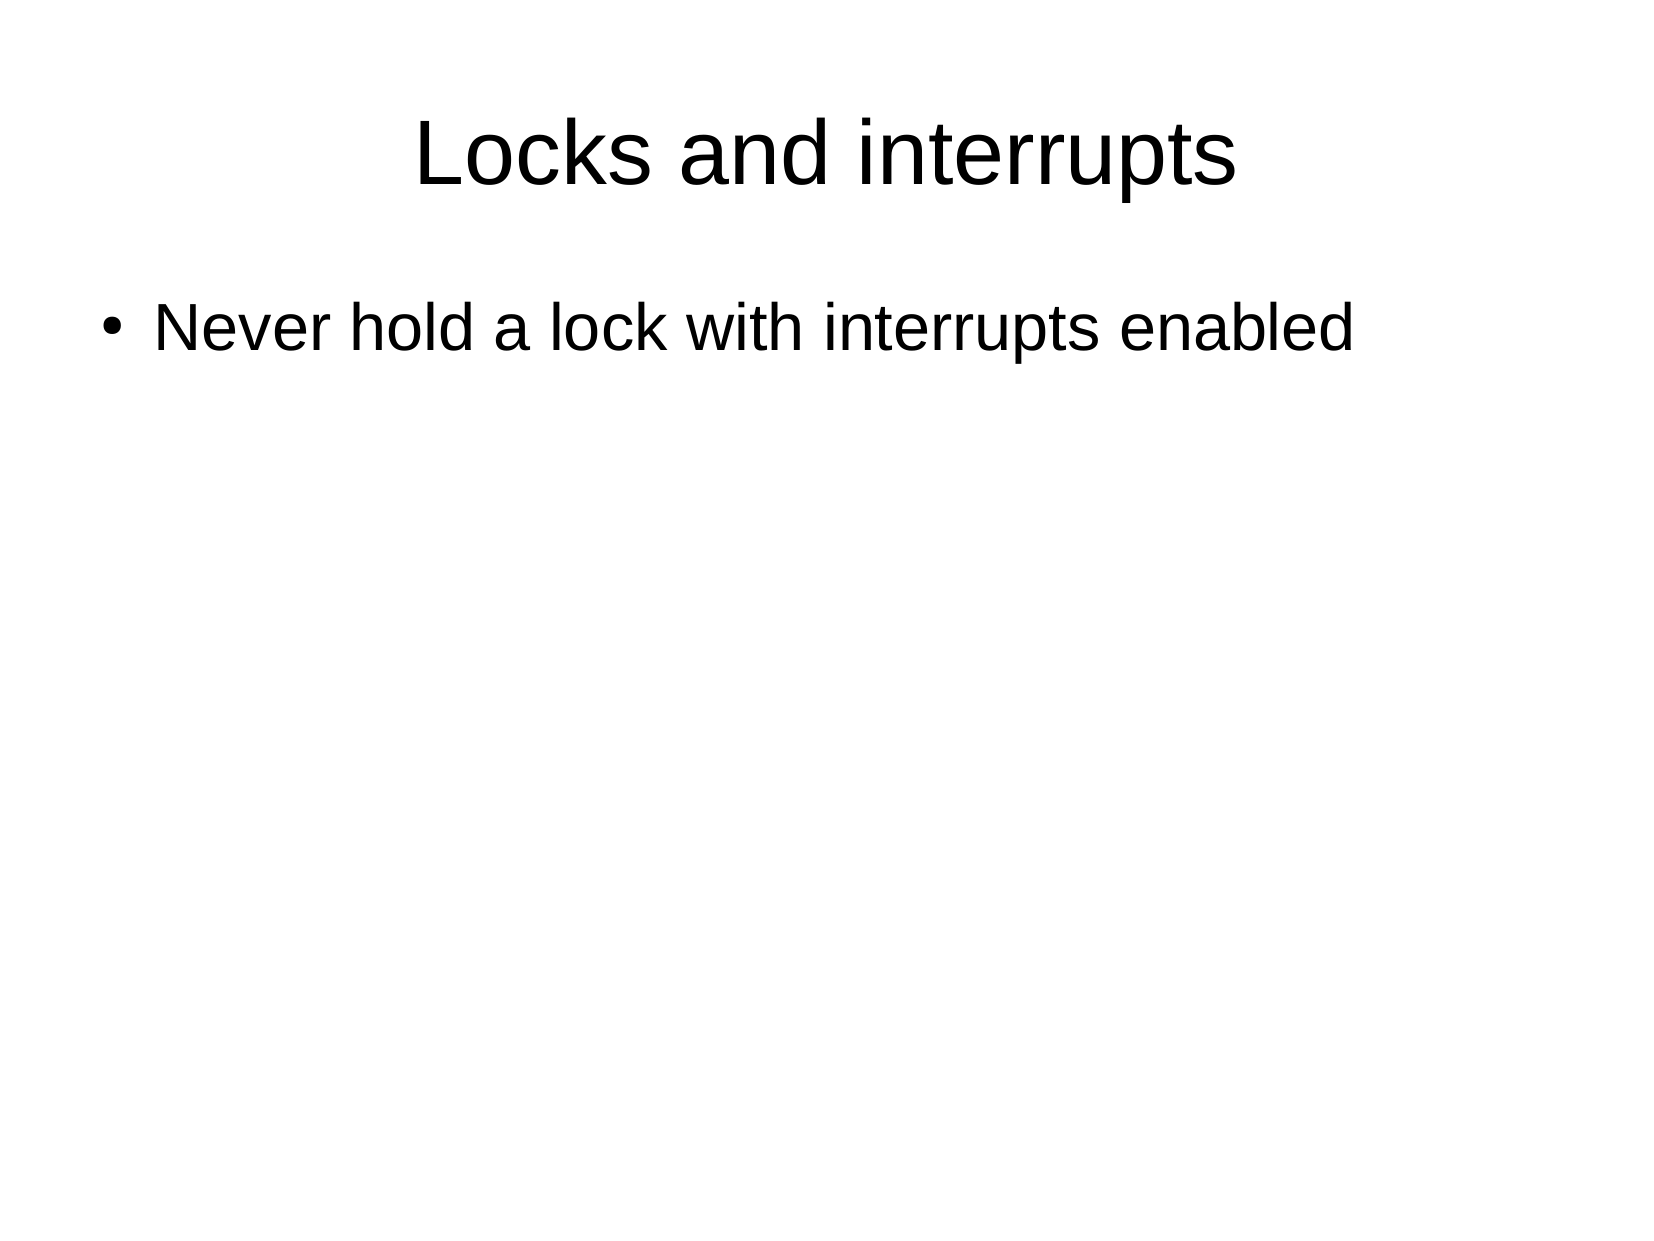

# Locks and interrupts
Never hold a lock with interrupts enabled